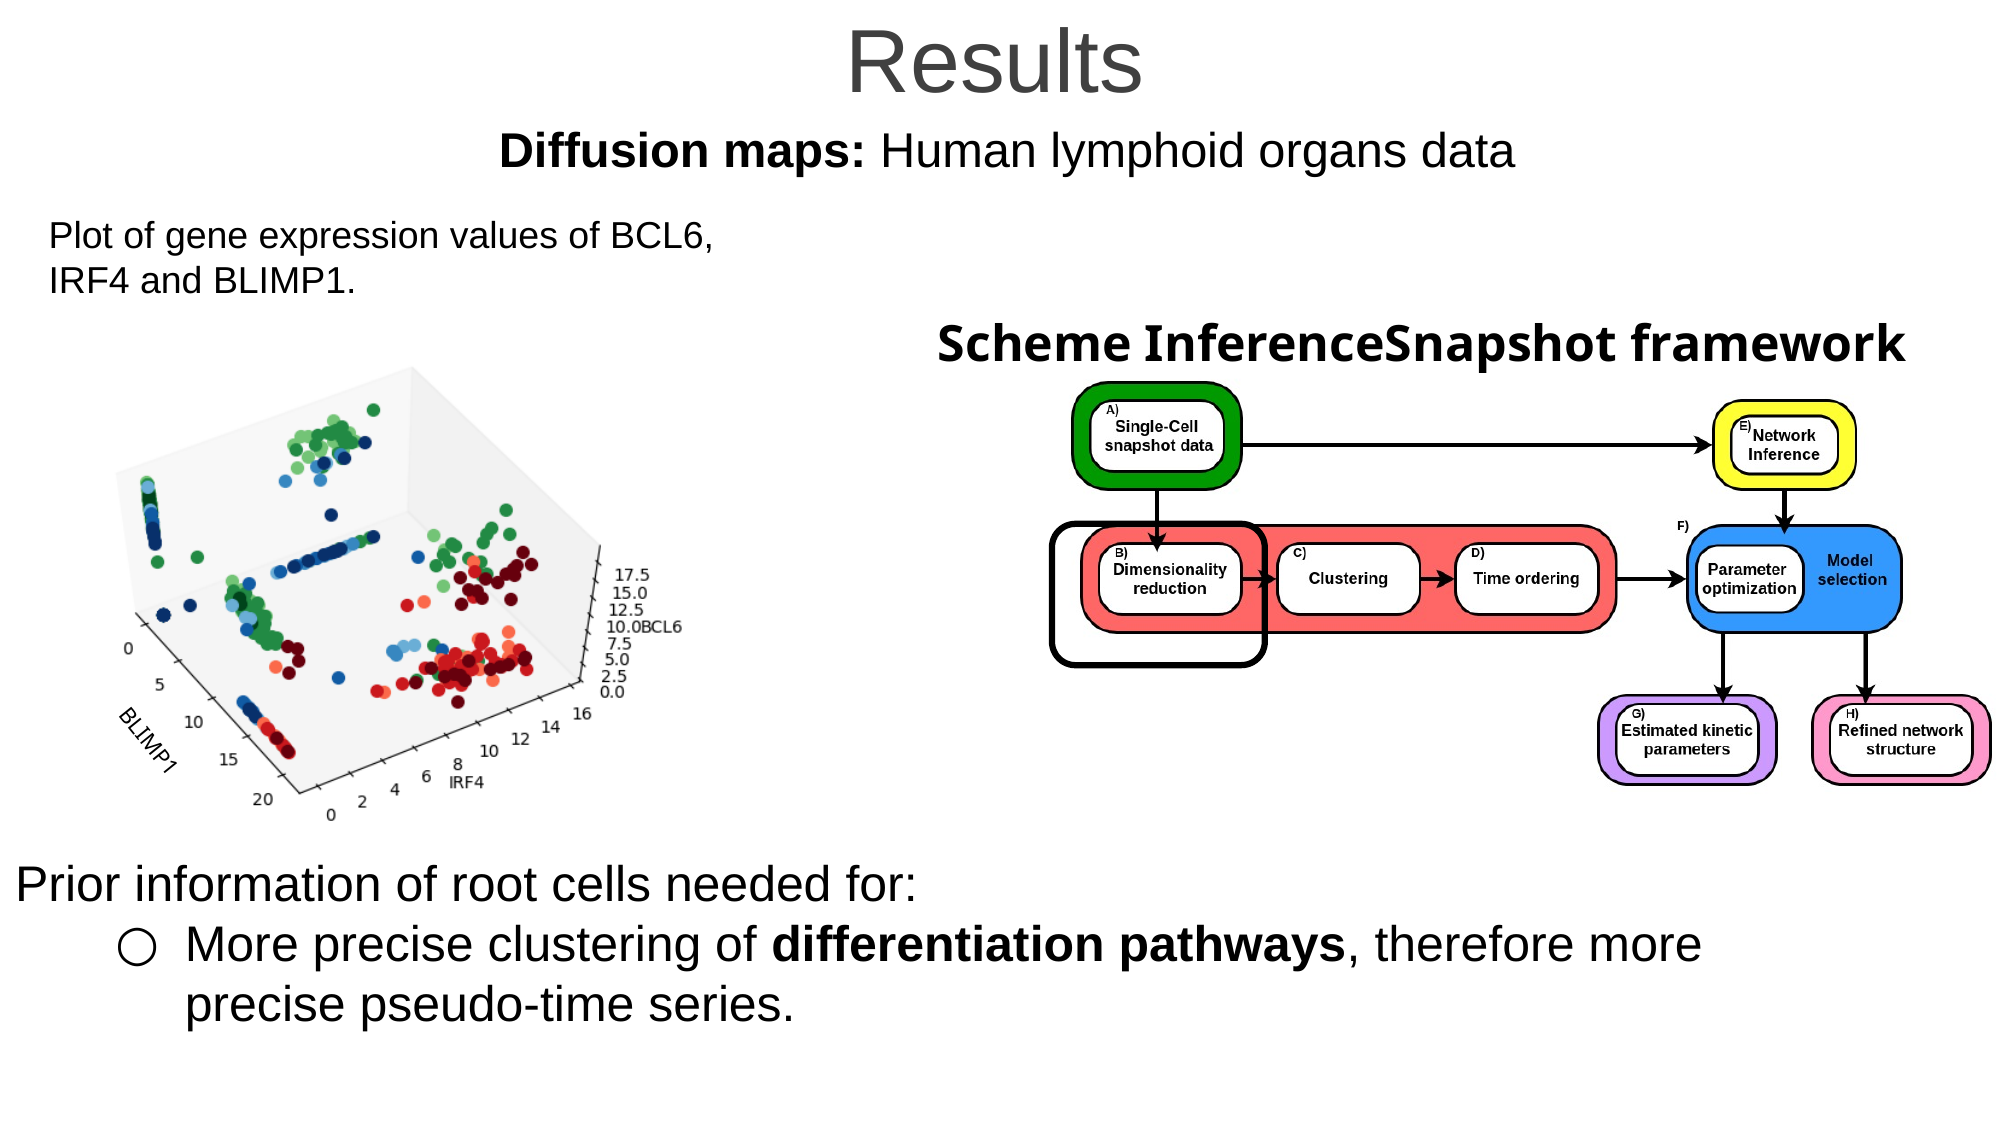

Results
	Diffusion maps: Human lymphoid organs data
Plot of gene expression values of BCL6, IRF4 and BLIMP1.
Scheme InferenceSnapshot framework
BLIMP1
Prior information of root cells needed for:
More precise clustering of differentiation pathways, therefore more precise pseudo-time series.